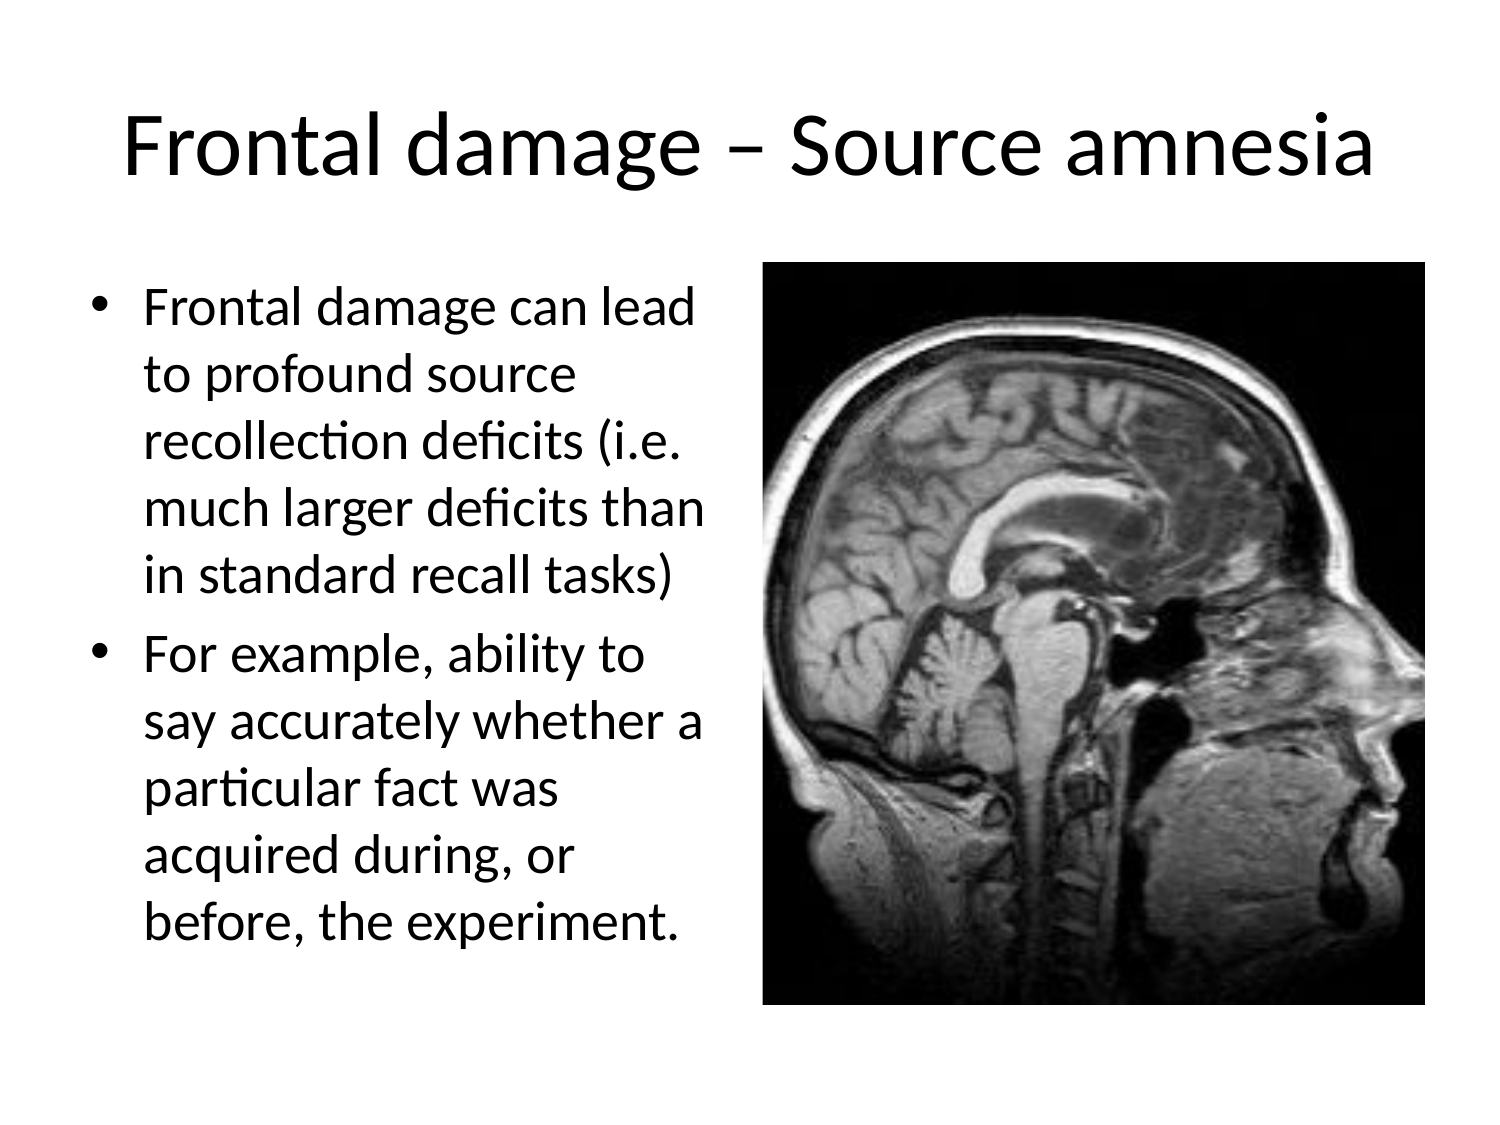

# Frontal damage – Source amnesia
Frontal damage can lead to profound source recollection deficits (i.e. much larger deficits than in standard recall tasks)
For example, ability to say accurately whether a particular fact was acquired during, or before, the experiment.